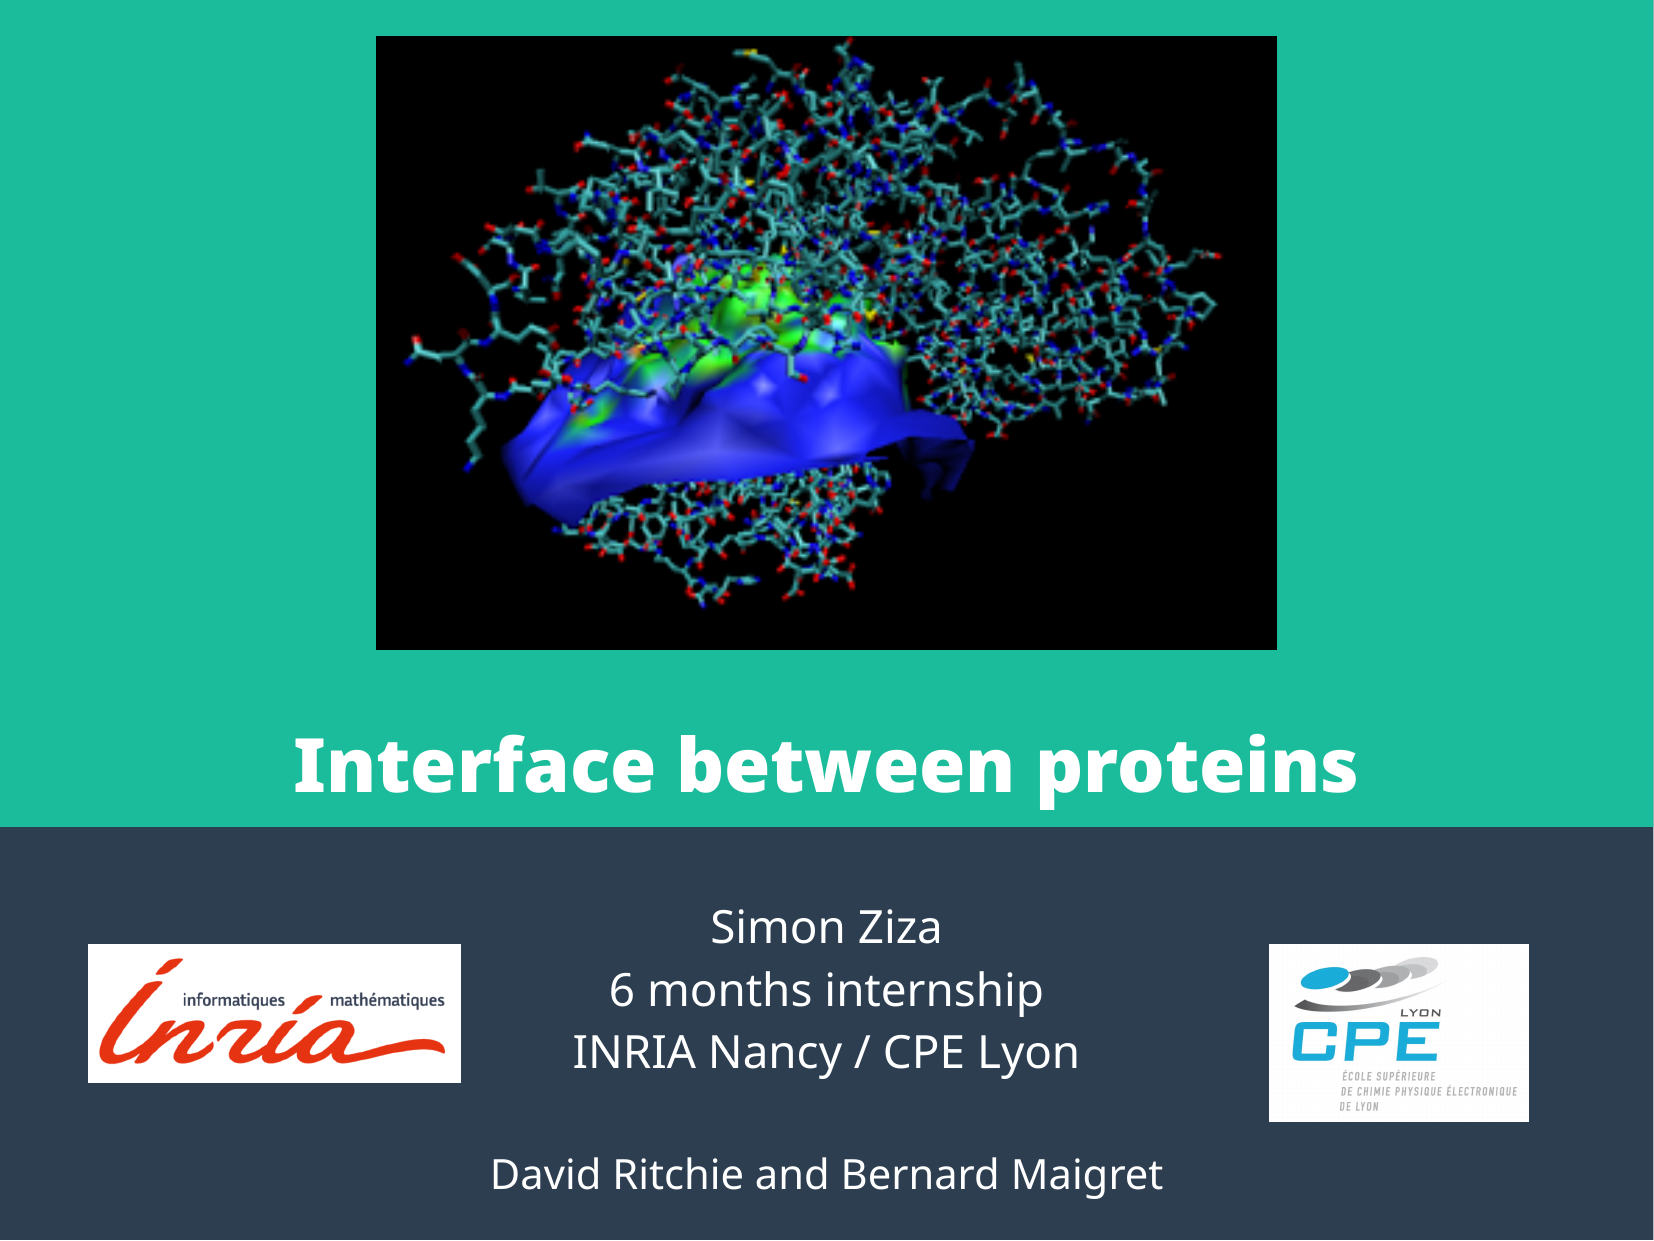

# Interface between proteins
Simon Ziza
6 months internship
INRIA Nancy / CPE Lyon
David Ritchie and Bernard Maigret